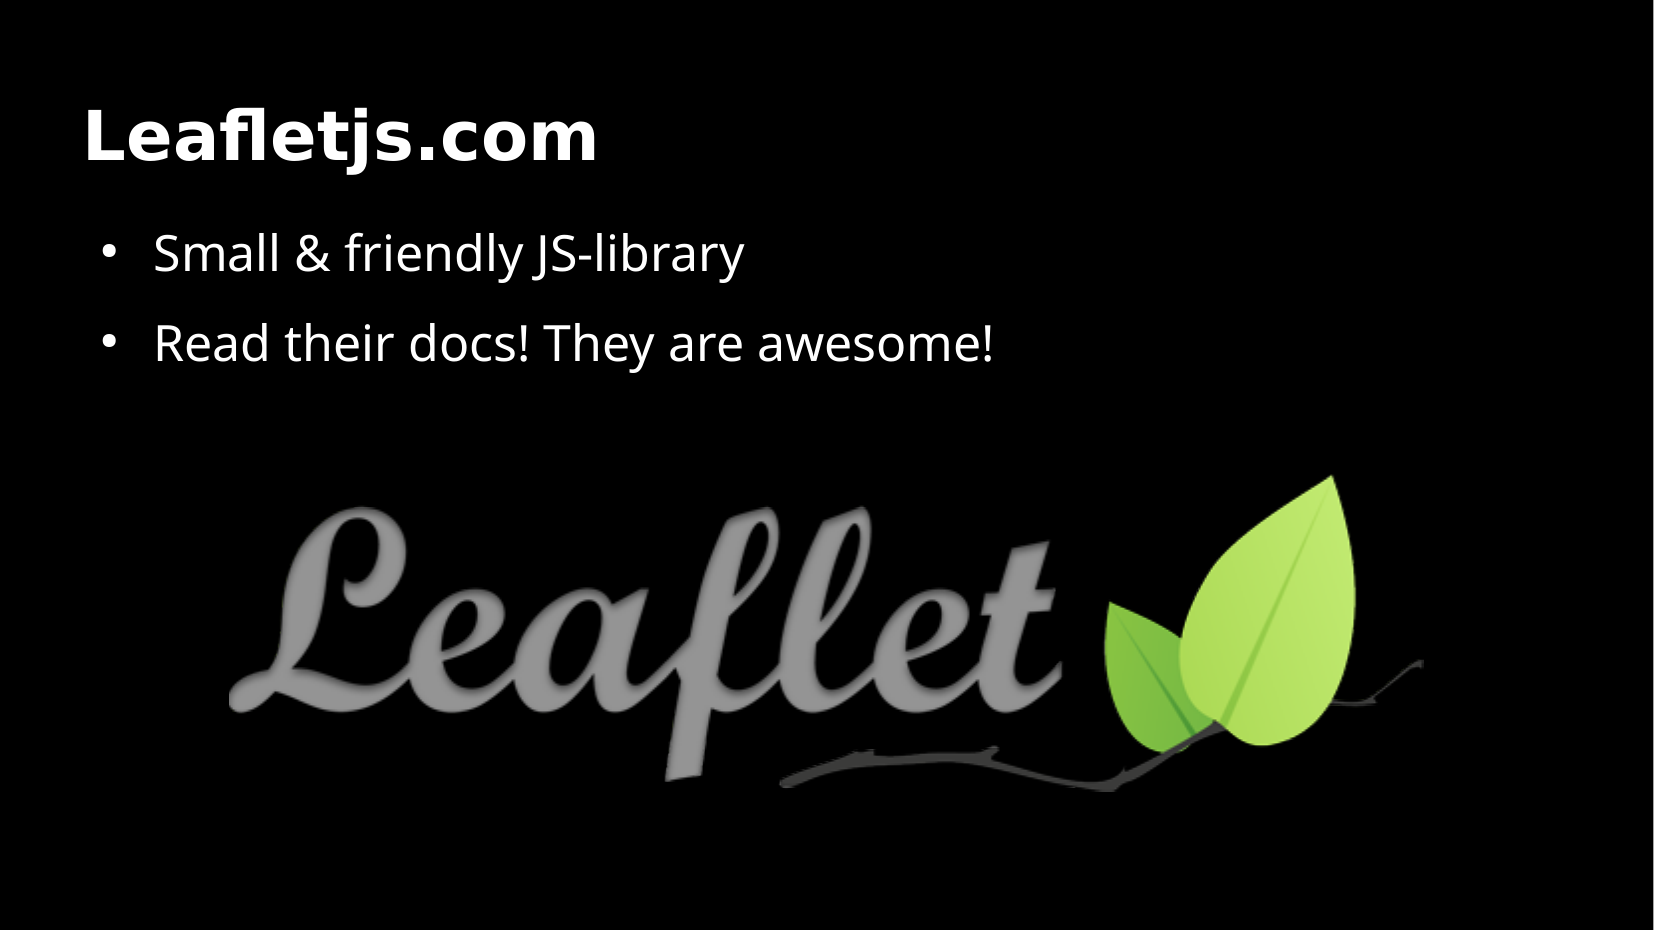

# Leafletjs.com
Small & friendly JS-library
Read their docs! They are awesome!